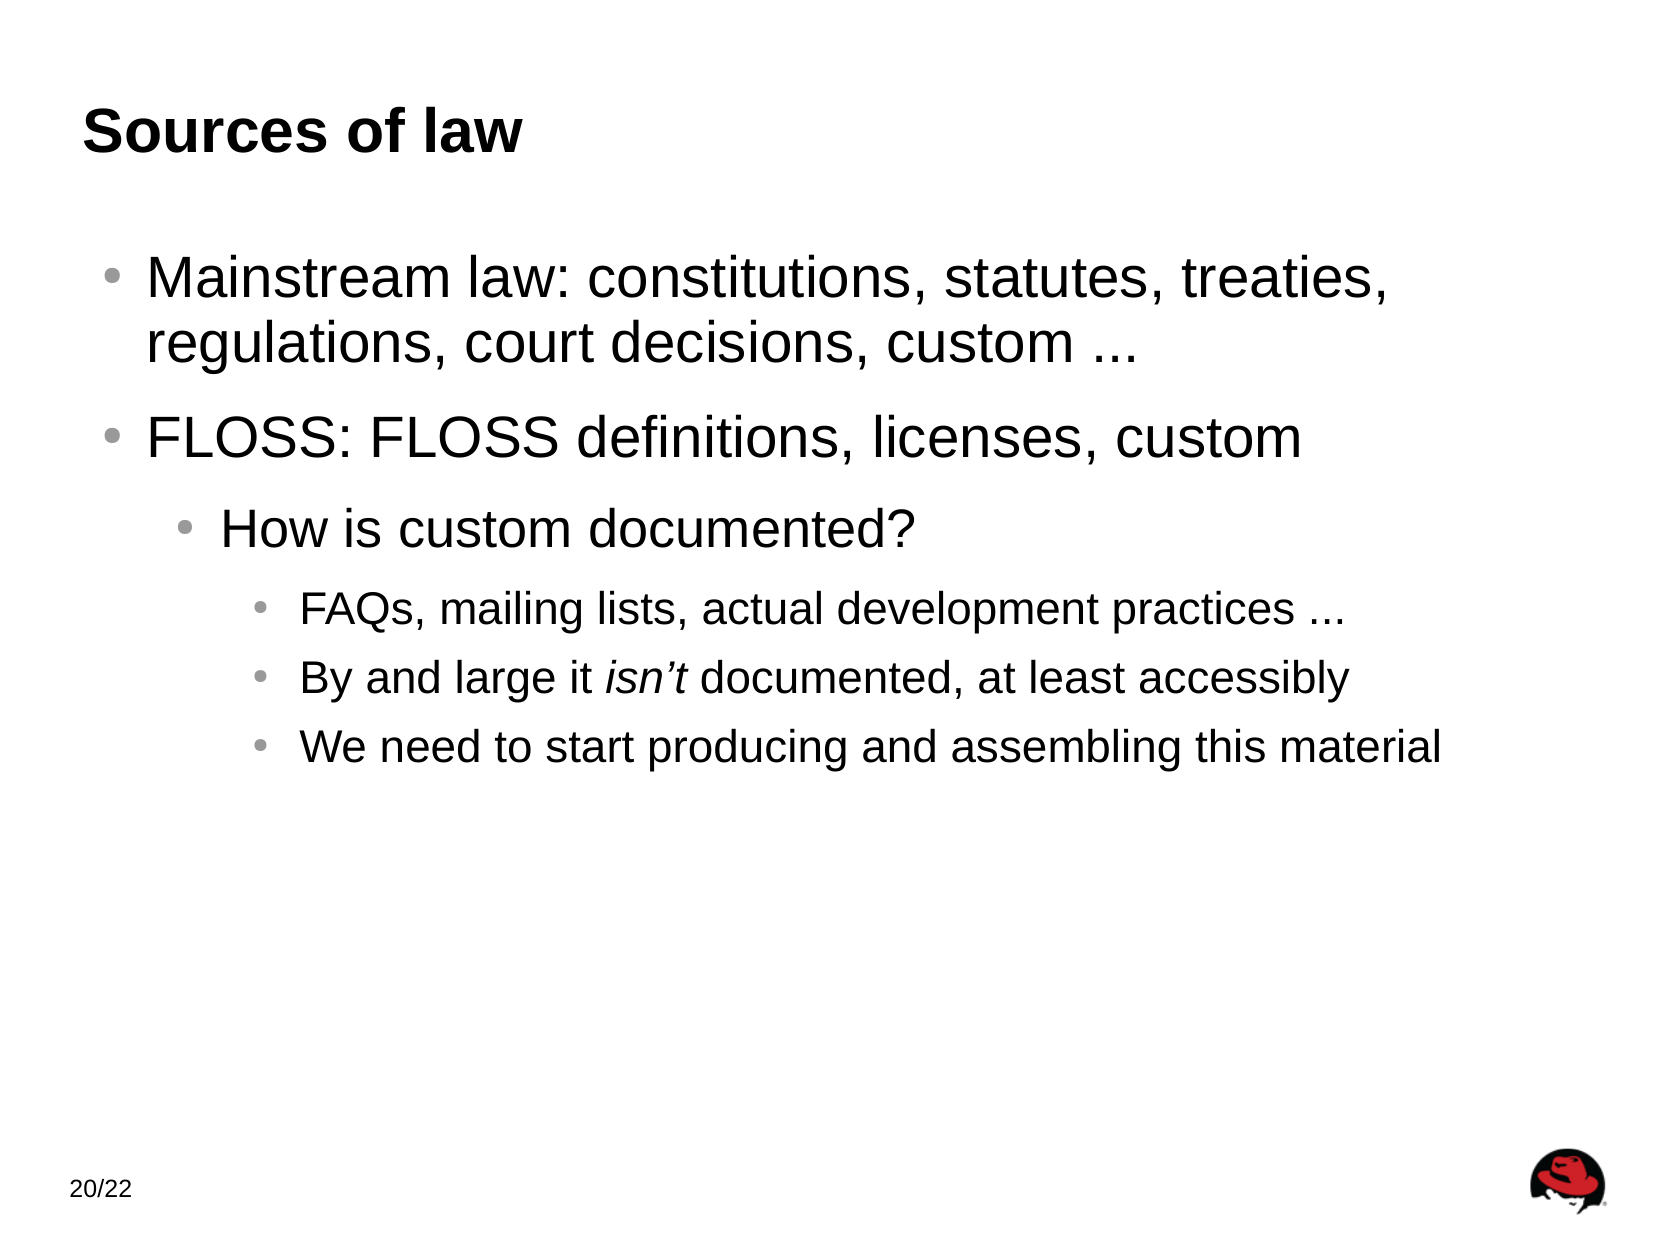

# Sources of law
Mainstream law: constitutions, statutes, treaties, regulations, court decisions, custom ...
FLOSS: FLOSS definitions, licenses, custom
How is custom documented?
FAQs, mailing lists, actual development practices ...
By and large it isn’t documented, at least accessibly
We need to start producing and assembling this material